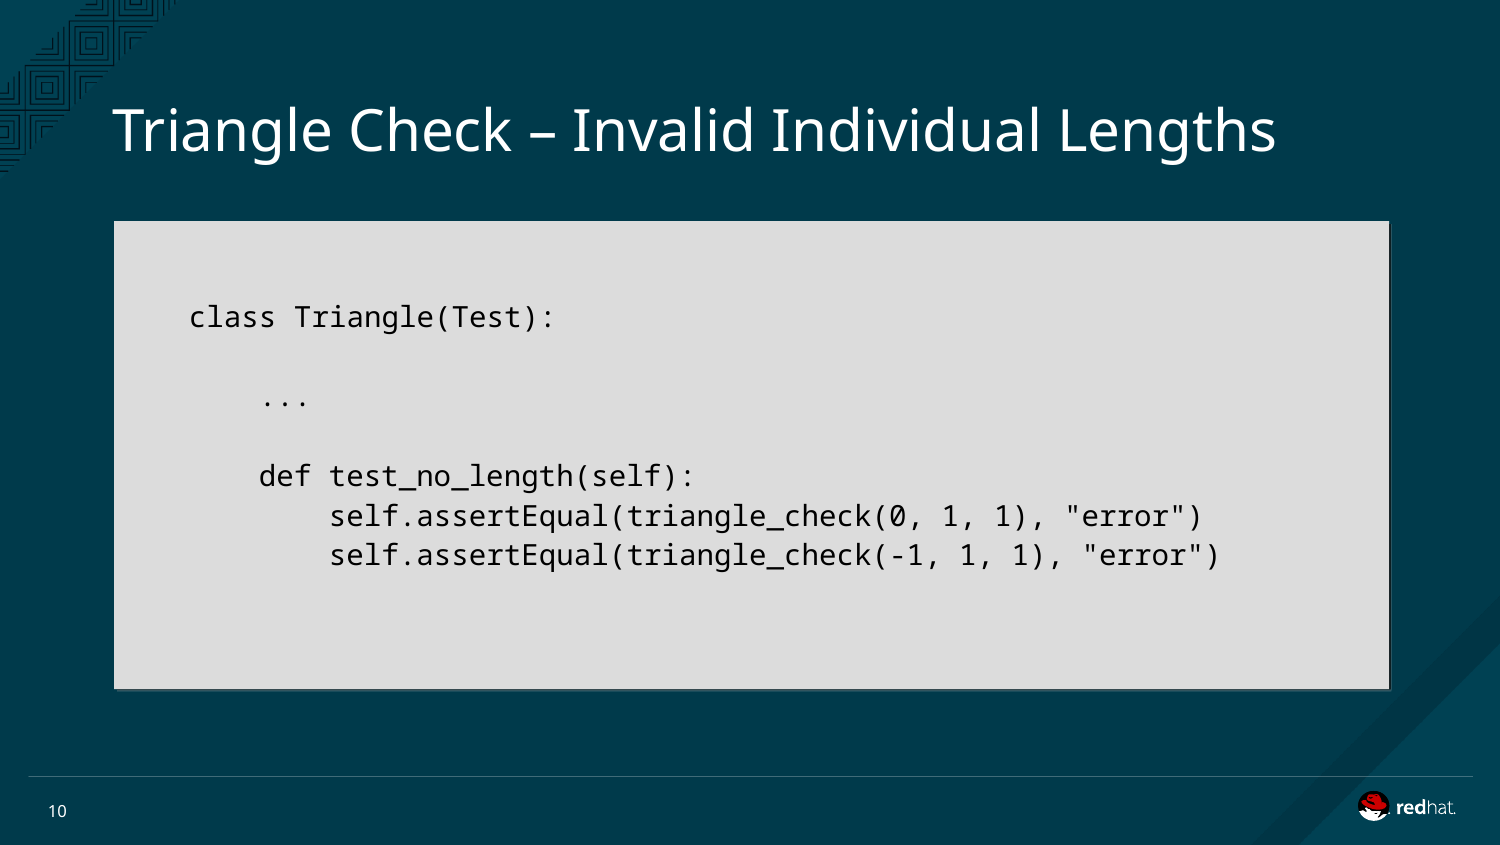

# Triangle Check – Invalid Individual Lengths
class Triangle(Test):
 ...
 def test_no_length(self):
 self.assertEqual(triangle_check(0, 1, 1), "error")
 self.assertEqual(triangle_check(-1, 1, 1), "error")
10